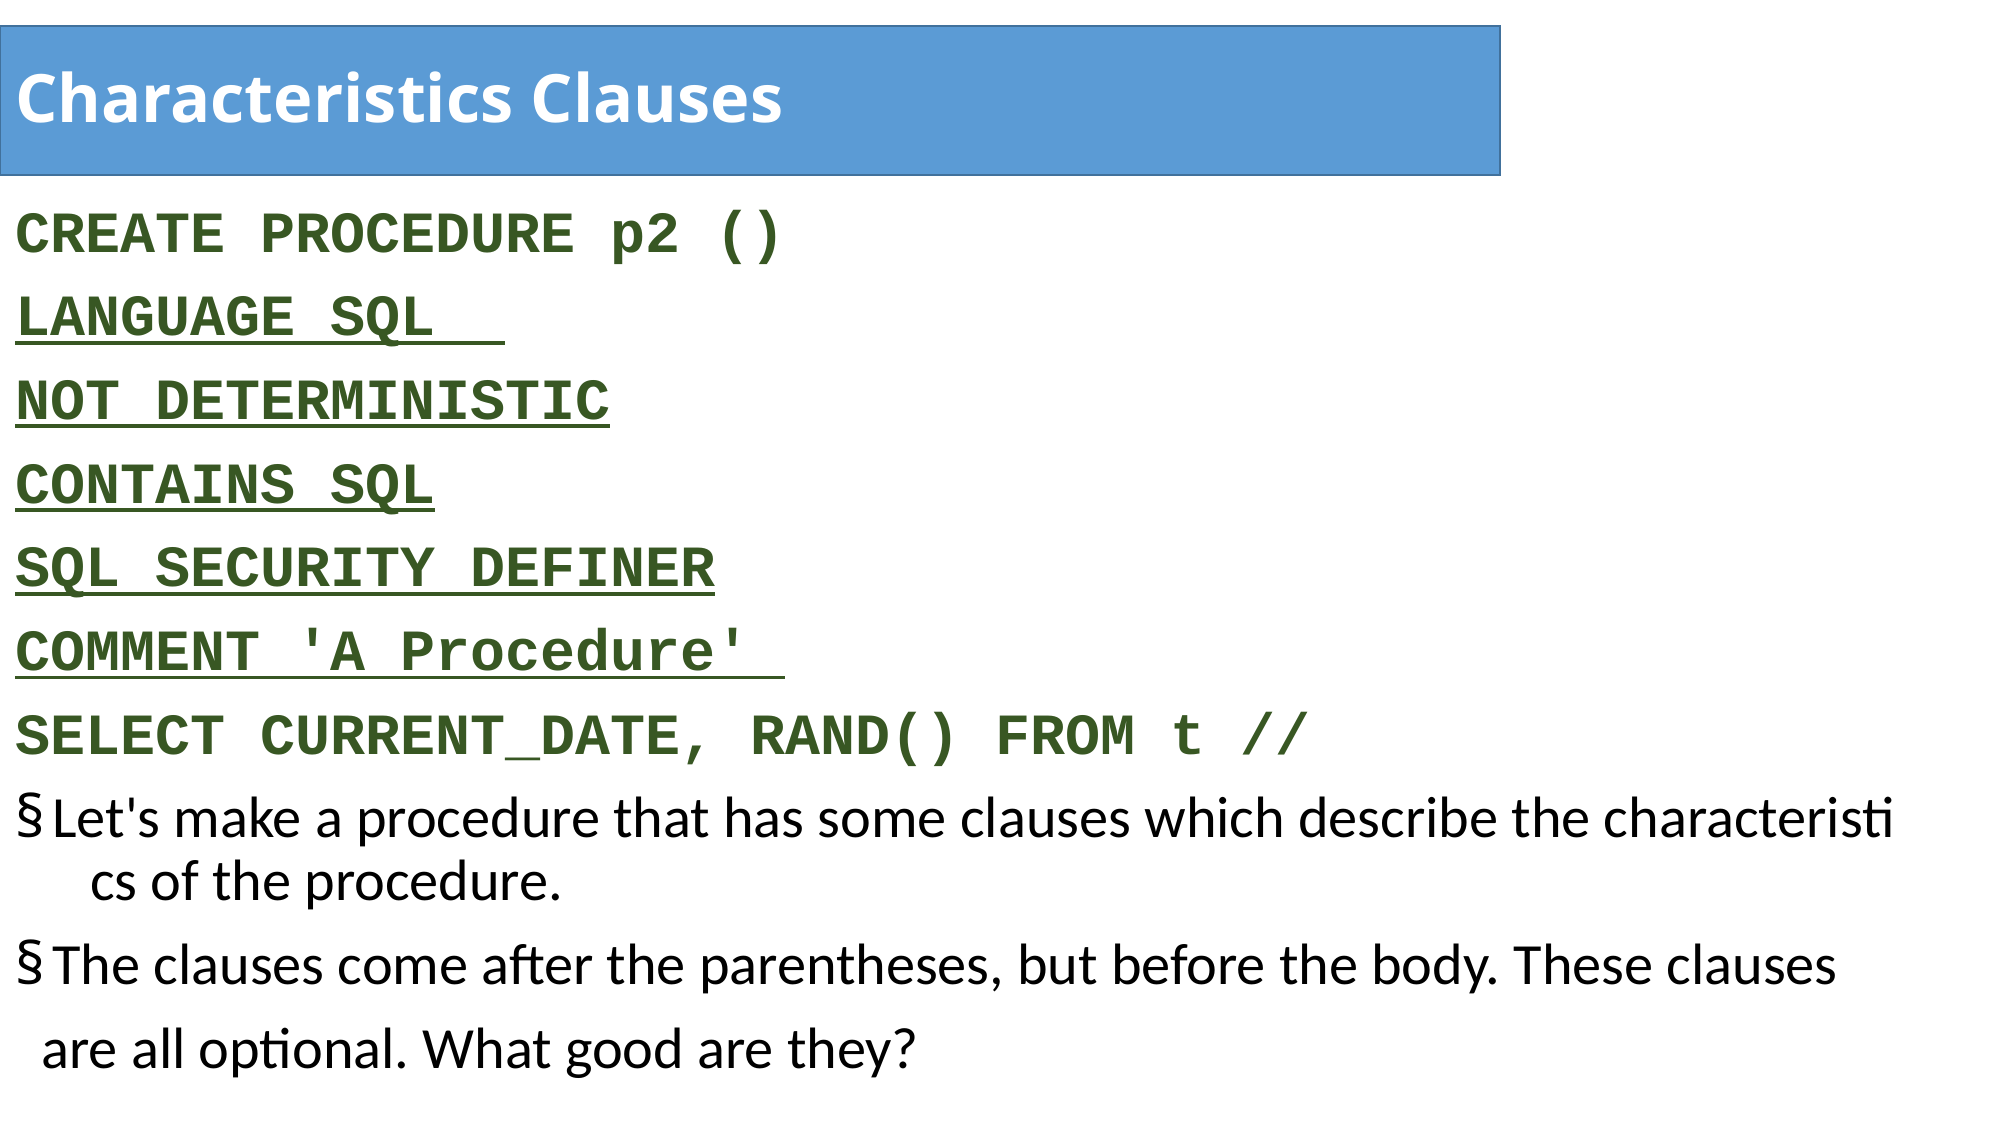

# Characteristics Clauses
CREATE PROCEDURE p2 ()
LANGUAGE SQL
NOT DETERMINISTIC
CONTAINS SQL
SQL SECURITY DEFINER
COMMENT 'A Procedure'
SELECT CURRENT_DATE, RAND() FROM t //
Let's make a procedure that has some clauses which describe the characteristics of the procedure.
The clauses come after the parentheses, but before the body. These clauses
 are all optional. What good are they?